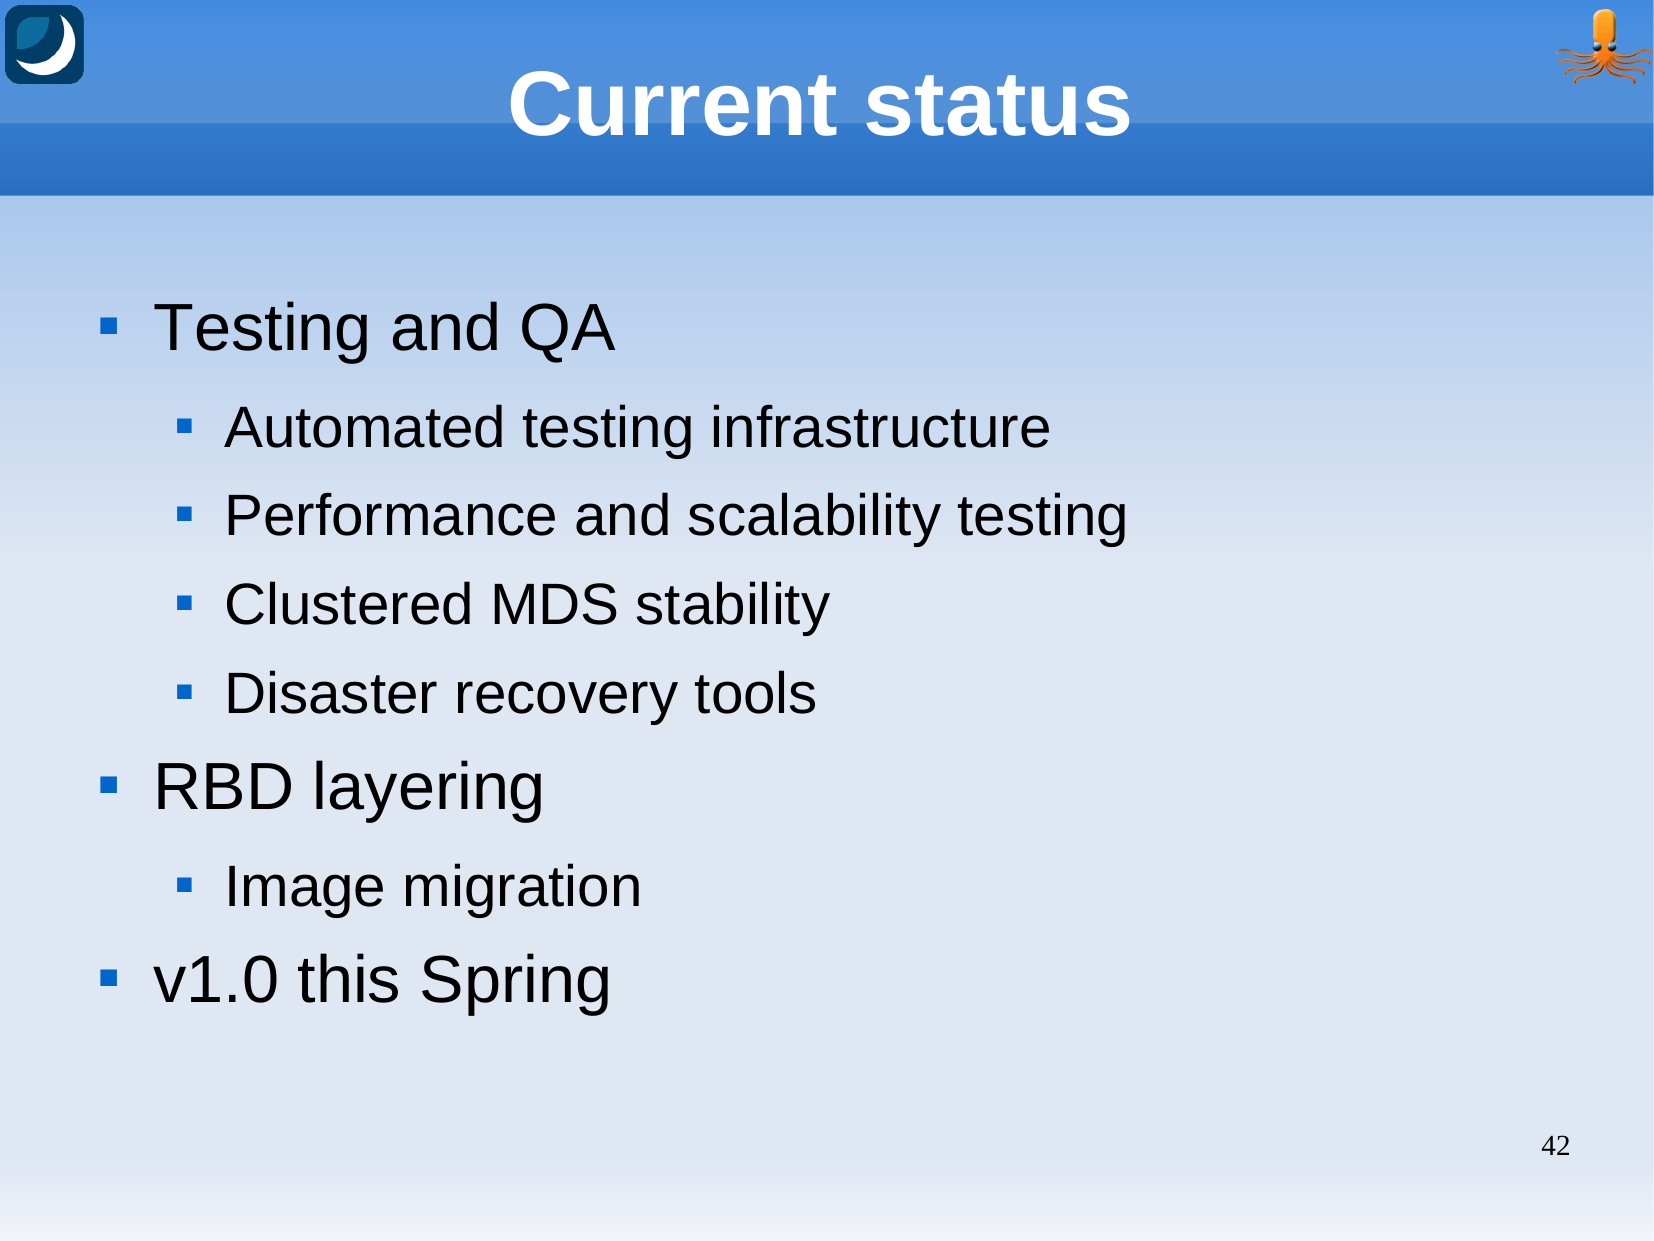

# Current status
Testing and QA
Automated testing infrastructure
Performance and scalability testing
Clustered MDS stability
Disaster recovery tools
RBD layering
Image migration
v1.0 this Spring
42